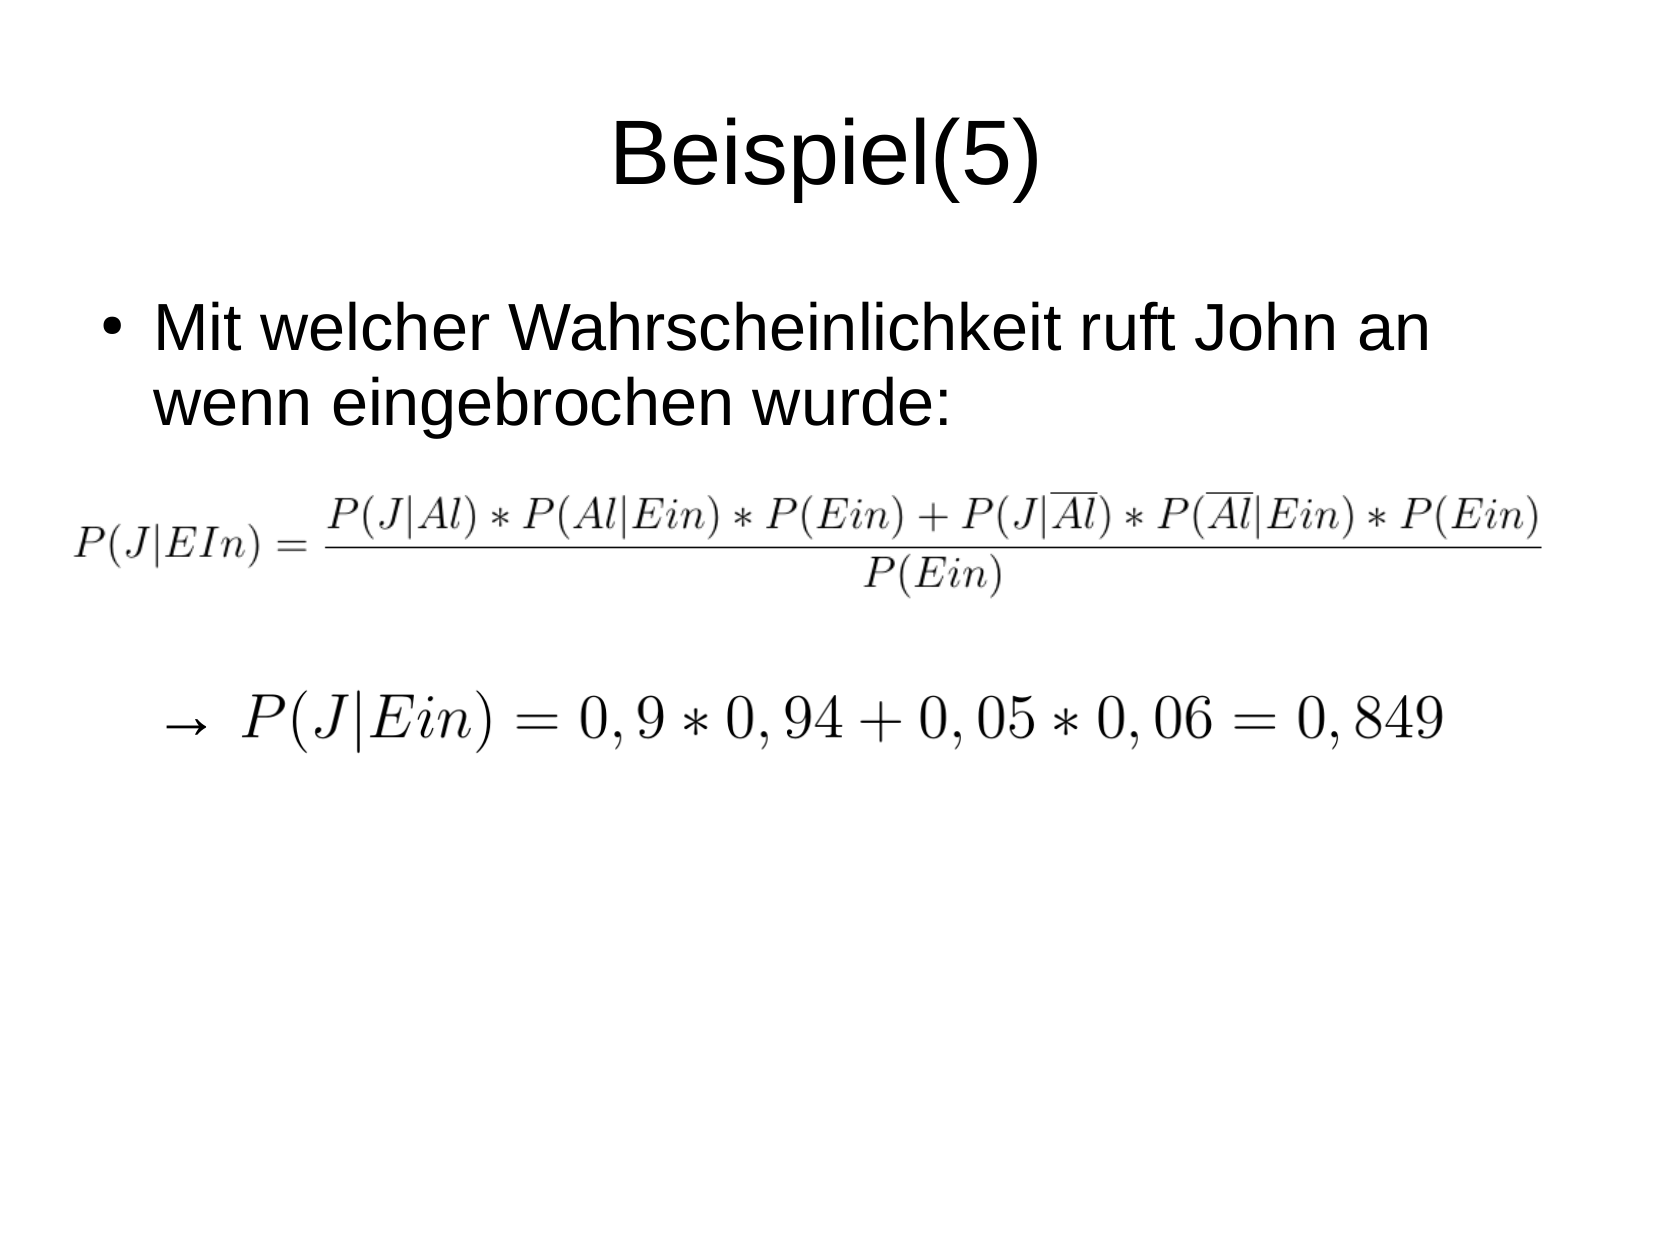

# Beispiel(5)
Mit welcher Wahrscheinlichkeit ruft John an wenn eingebrochen wurde:
→